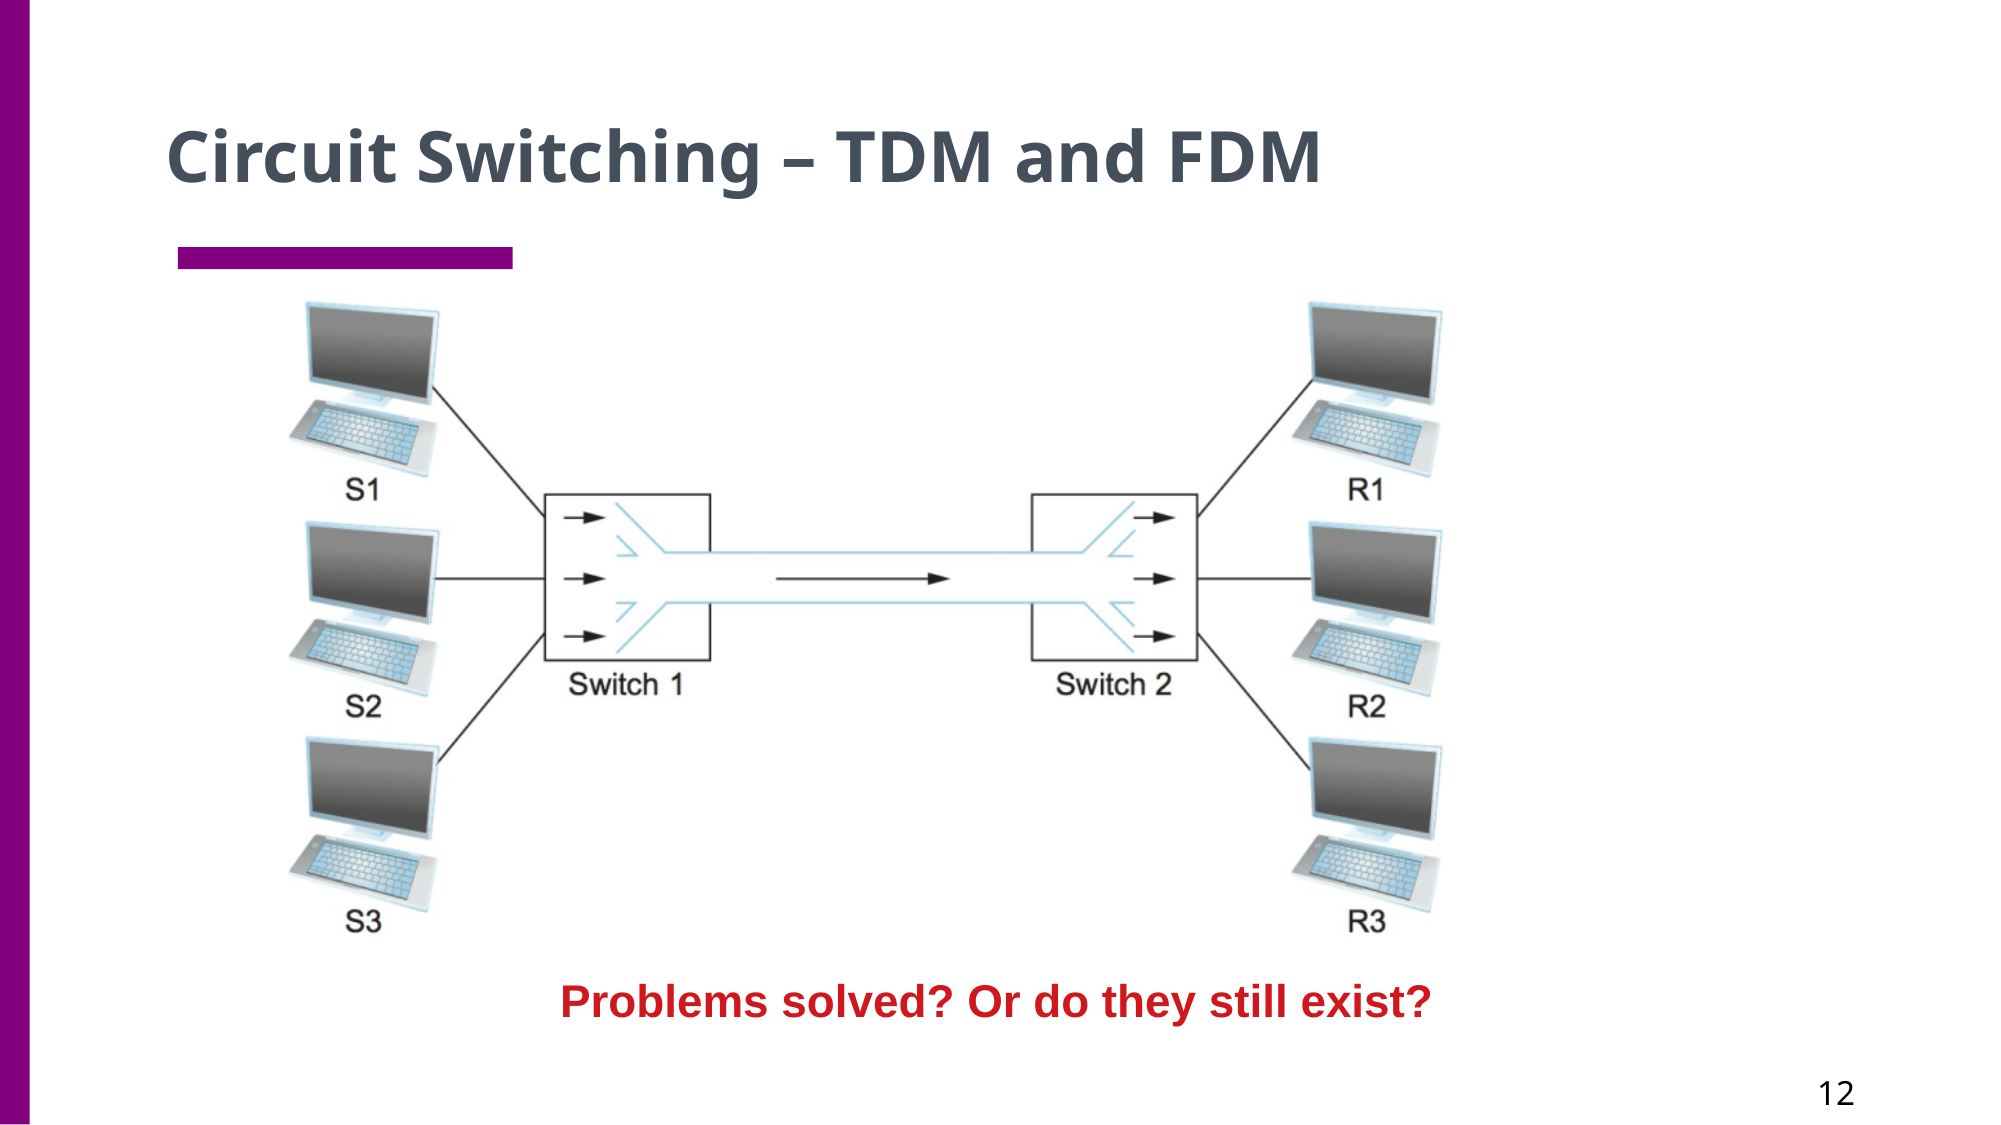

Circuit Switching – TDM and FDM
Problems solved? Or do they still exist?